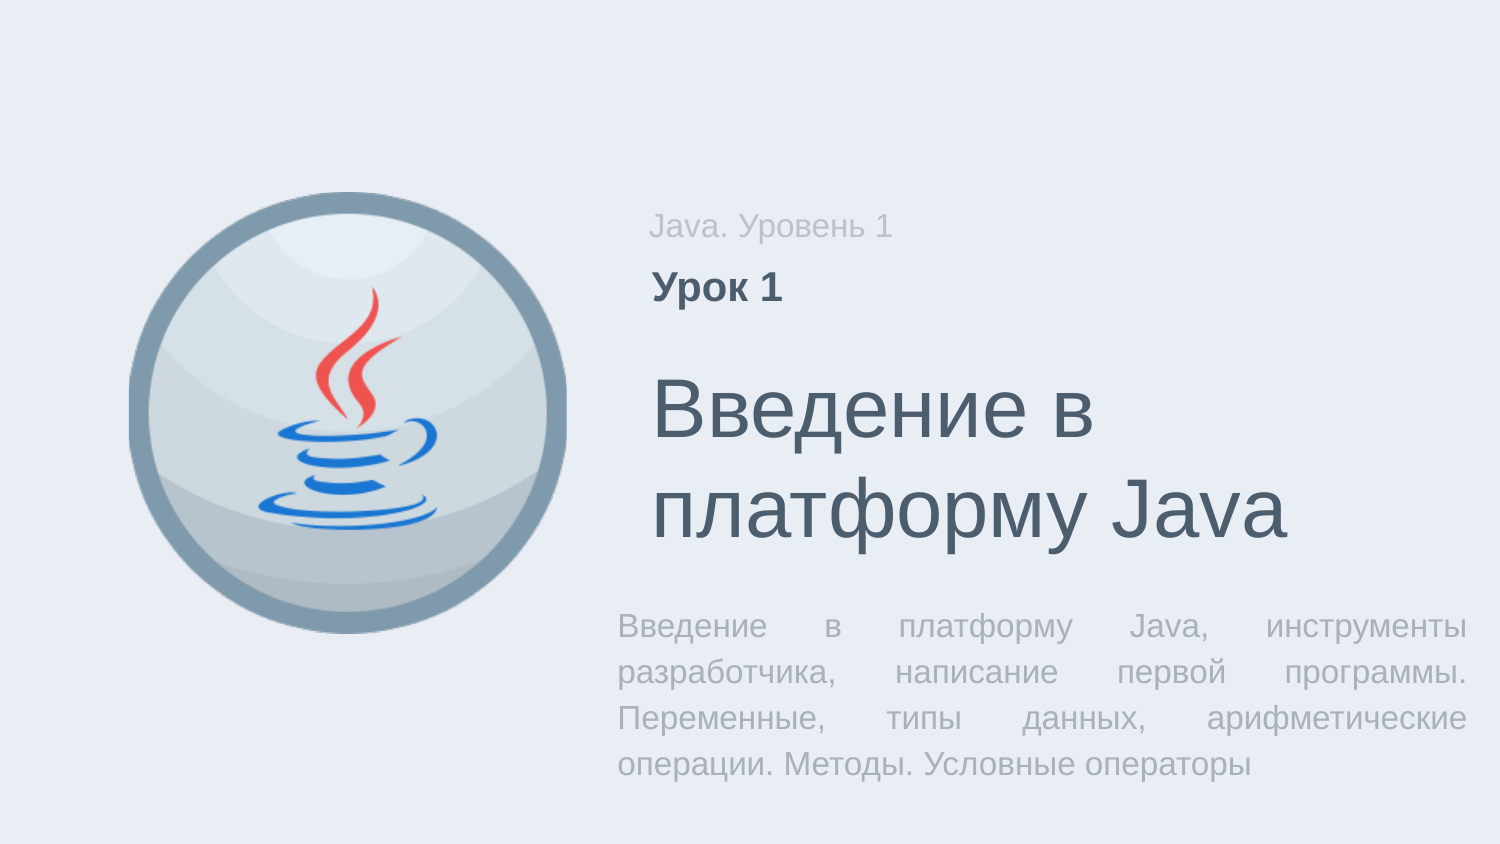

# Java. Уровень 1
Урок 1
Введение в платформу Java
Введение в платформу Java, инструменты разработчика, написание первой программы. Переменные, типы данных, арифметические операции. Методы. Условные операторы